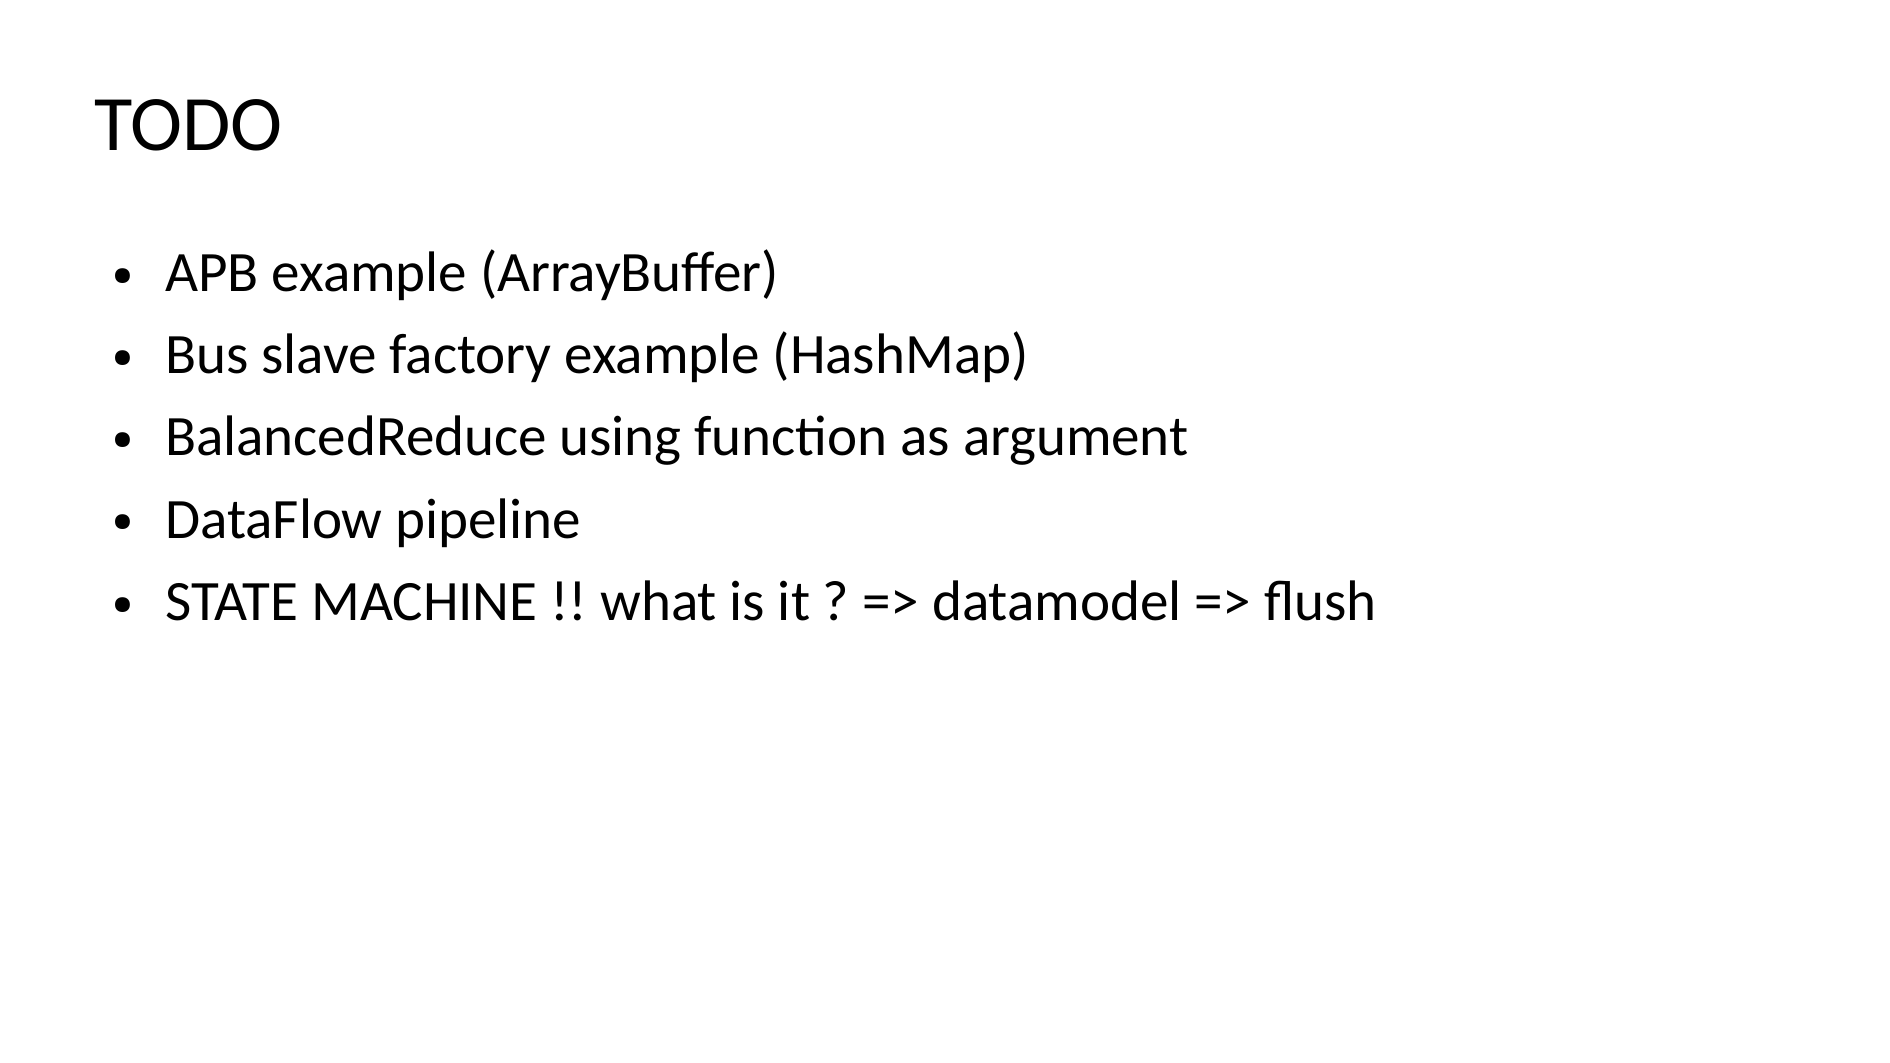

# TODO
APB example (ArrayBuffer)
Bus slave factory example (HashMap)
BalancedReduce using function as argument
DataFlow pipeline
STATE MACHINE !! what is it ? => datamodel => flush